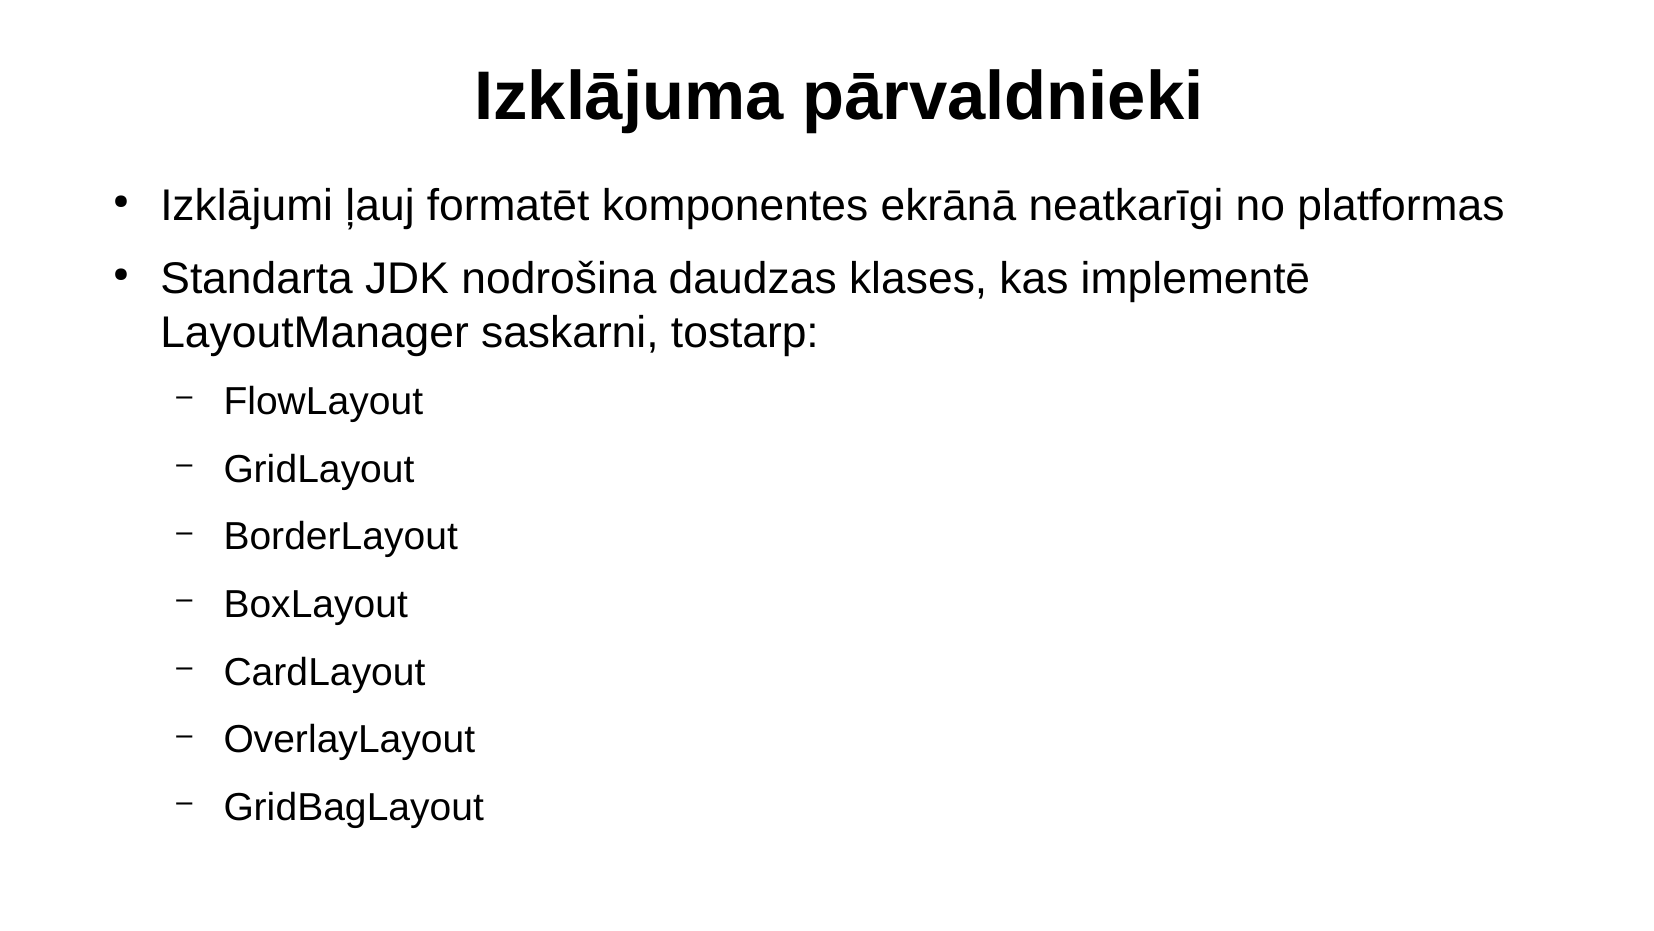

# Izklājuma pārvaldnieki
Izklājumi ļauj formatēt komponentes ekrānā neatkarīgi no platformas
Standarta JDK nodrošina daudzas klases, kas implementē LayoutManager saskarni, tostarp:
FlowLayout
GridLayout
BorderLayout
BoxLayout
CardLayout
OverlayLayout
GridBagLayout